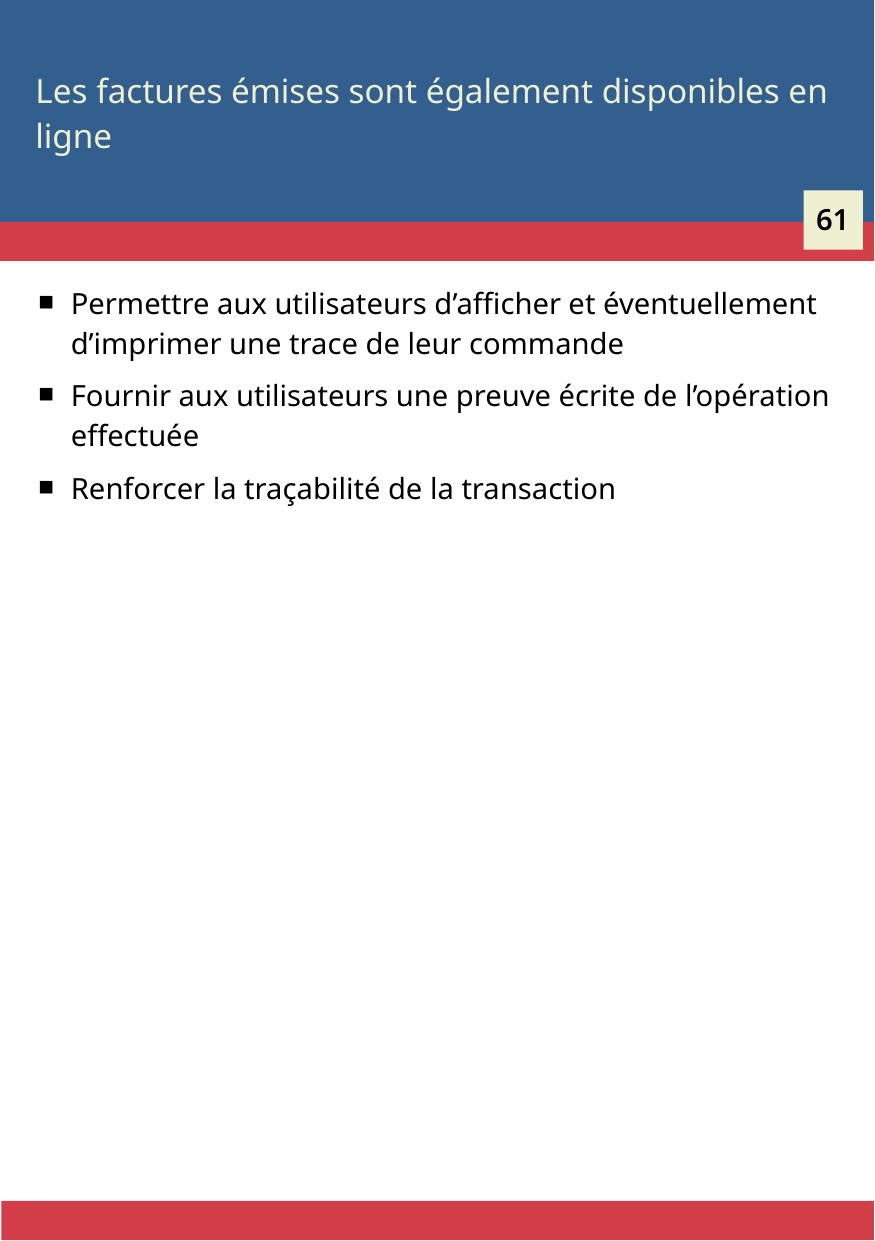

# Les factures émises sont également disponibles en ligne
61
Permettre aux utilisateurs d’afficher et éventuellement d’imprimer une trace de leur commande
Fournir aux utilisateurs une preuve écrite de l’opération effectuée
Renforcer la traçabilité de la transaction